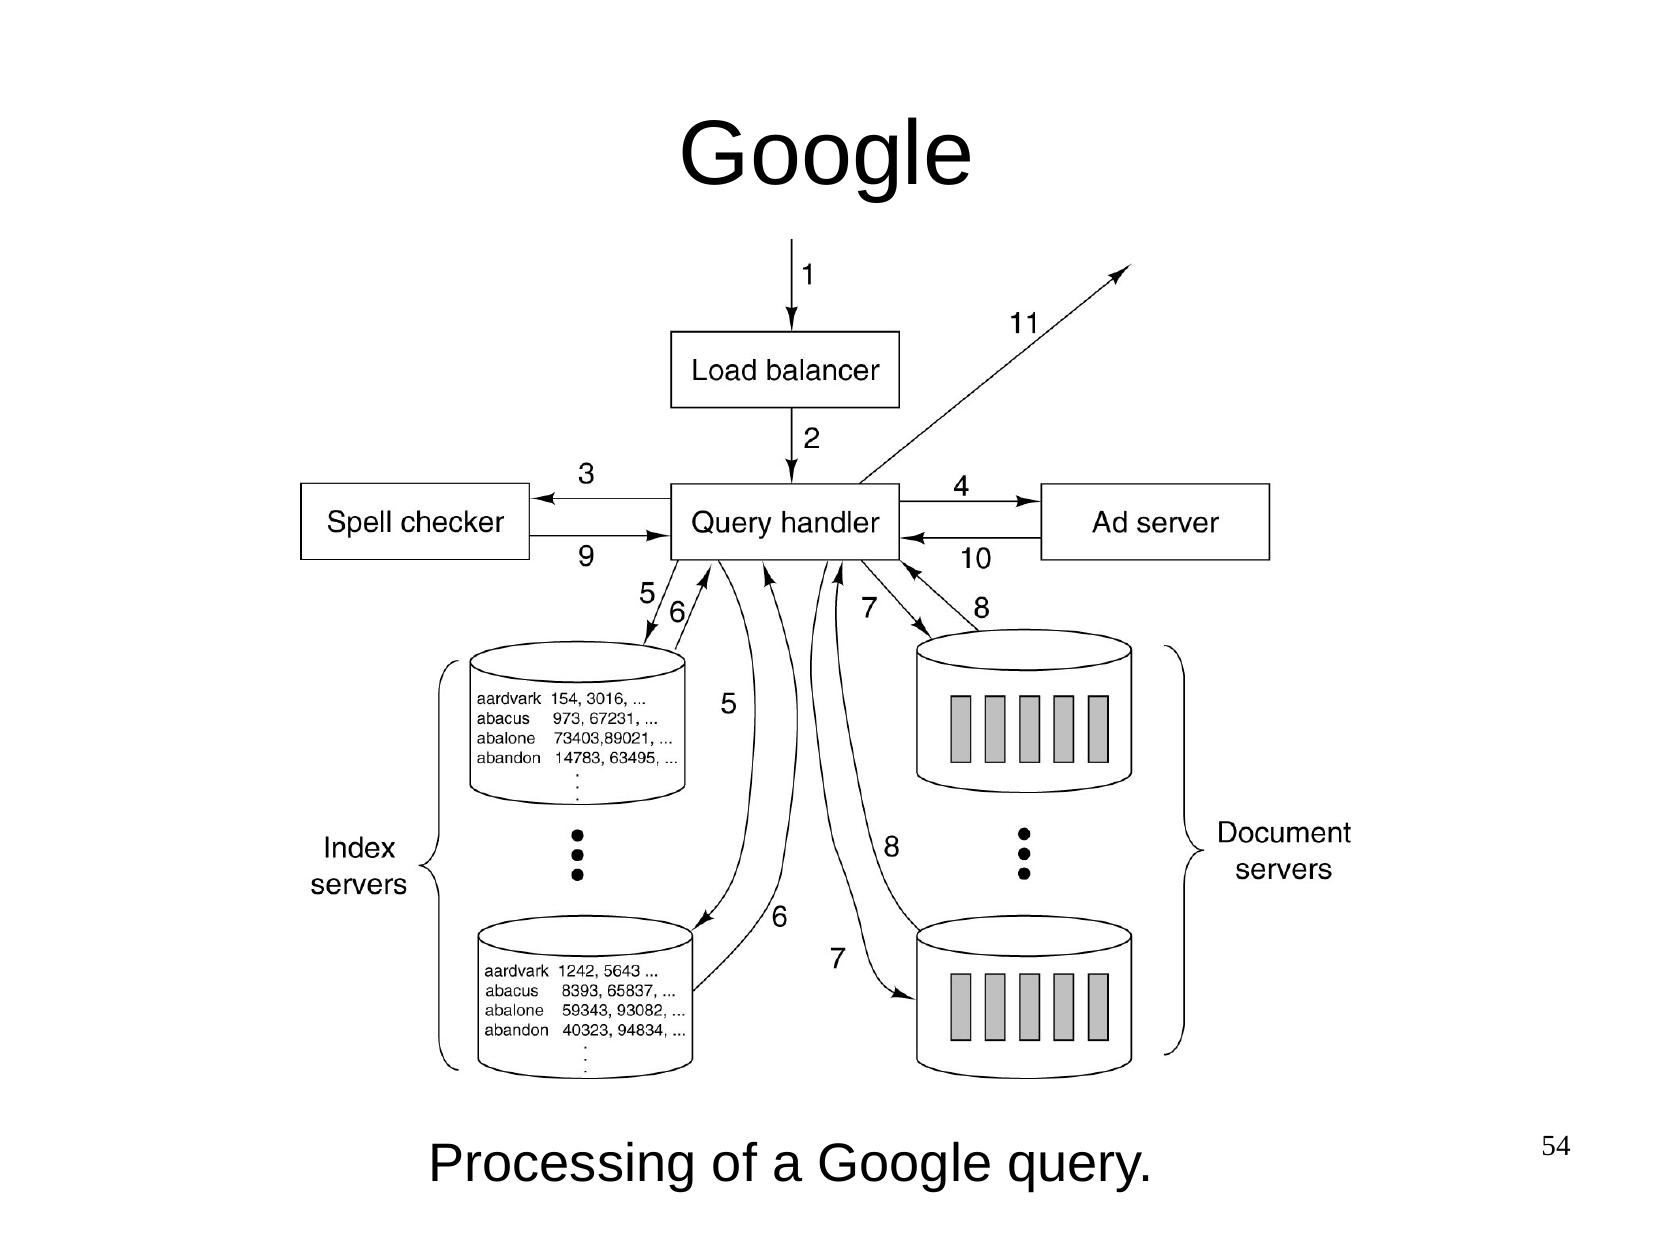

# Google
Processing of a Google query.
54